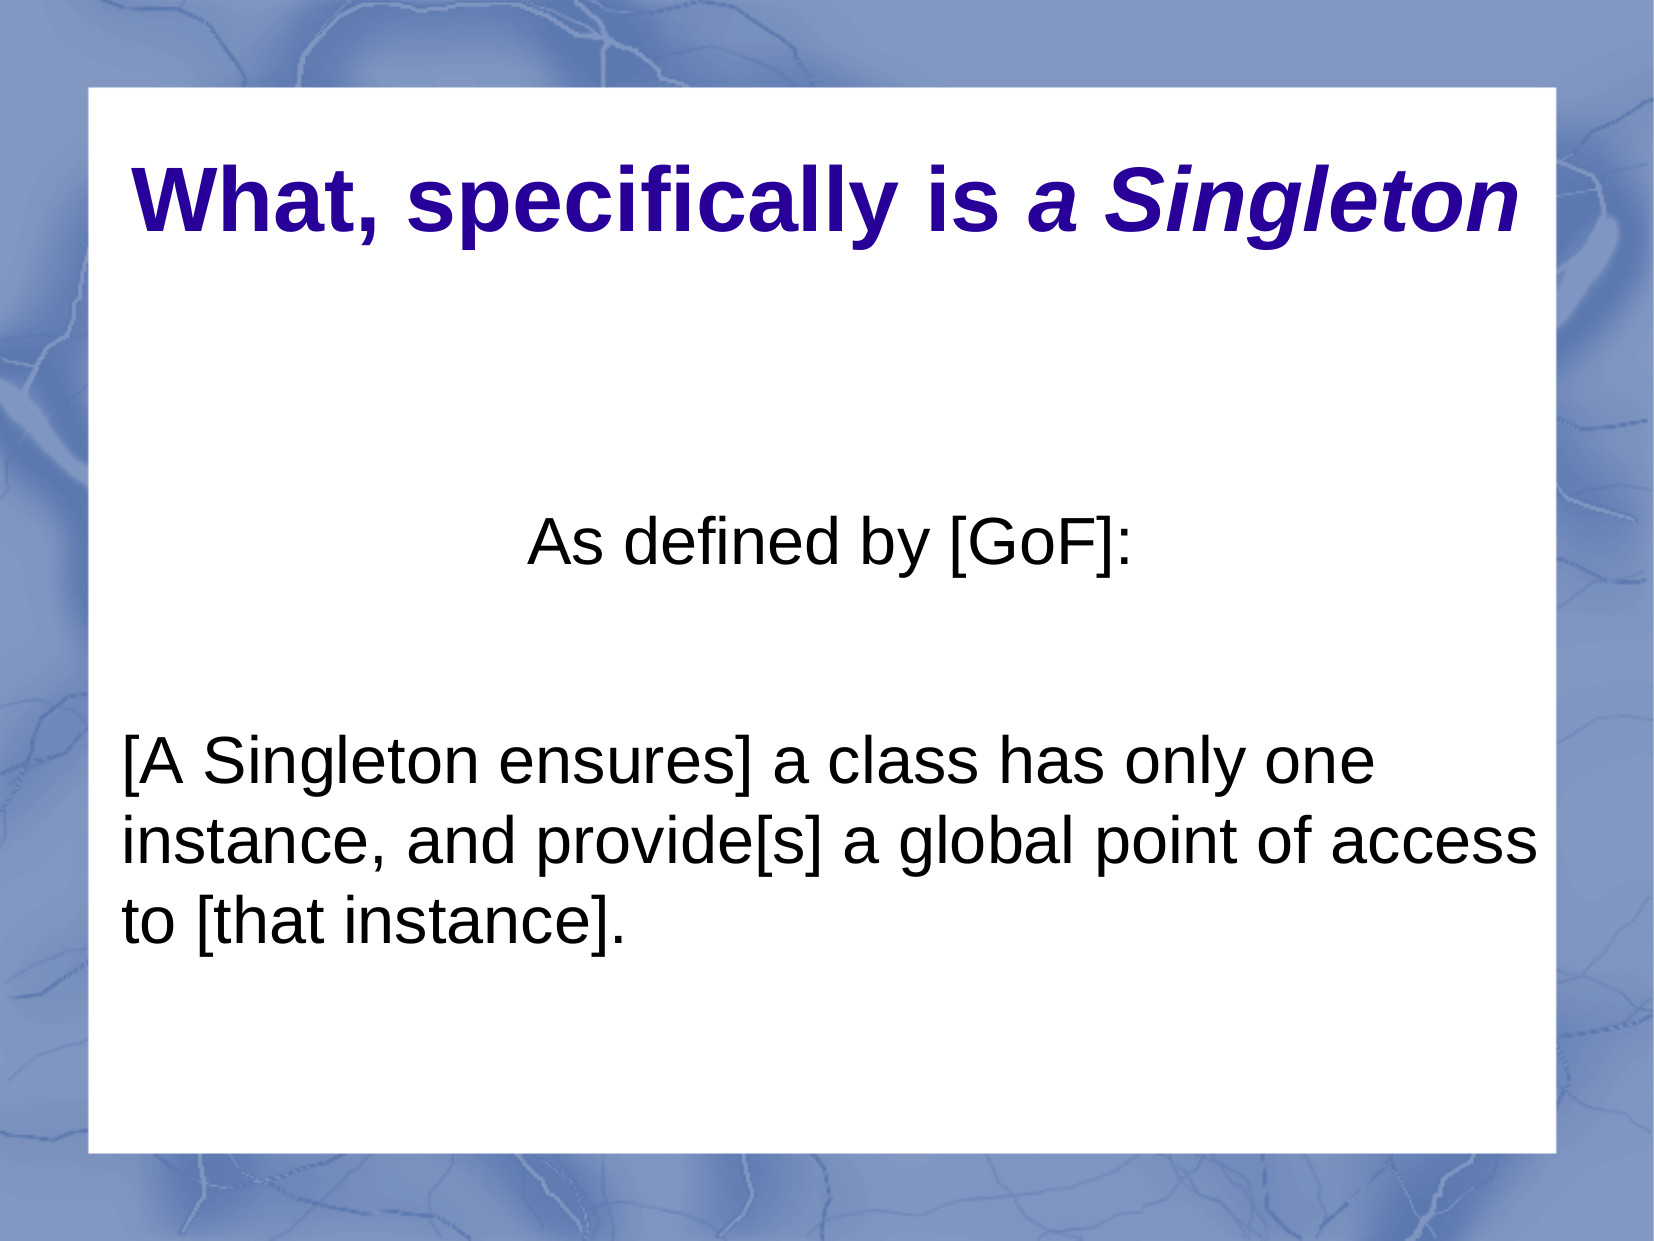

# What, specifically is a Singleton
As defined by [GoF]:
[A Singleton ensures] a class has only one instance, and provide[s] a global point of access to [that instance].